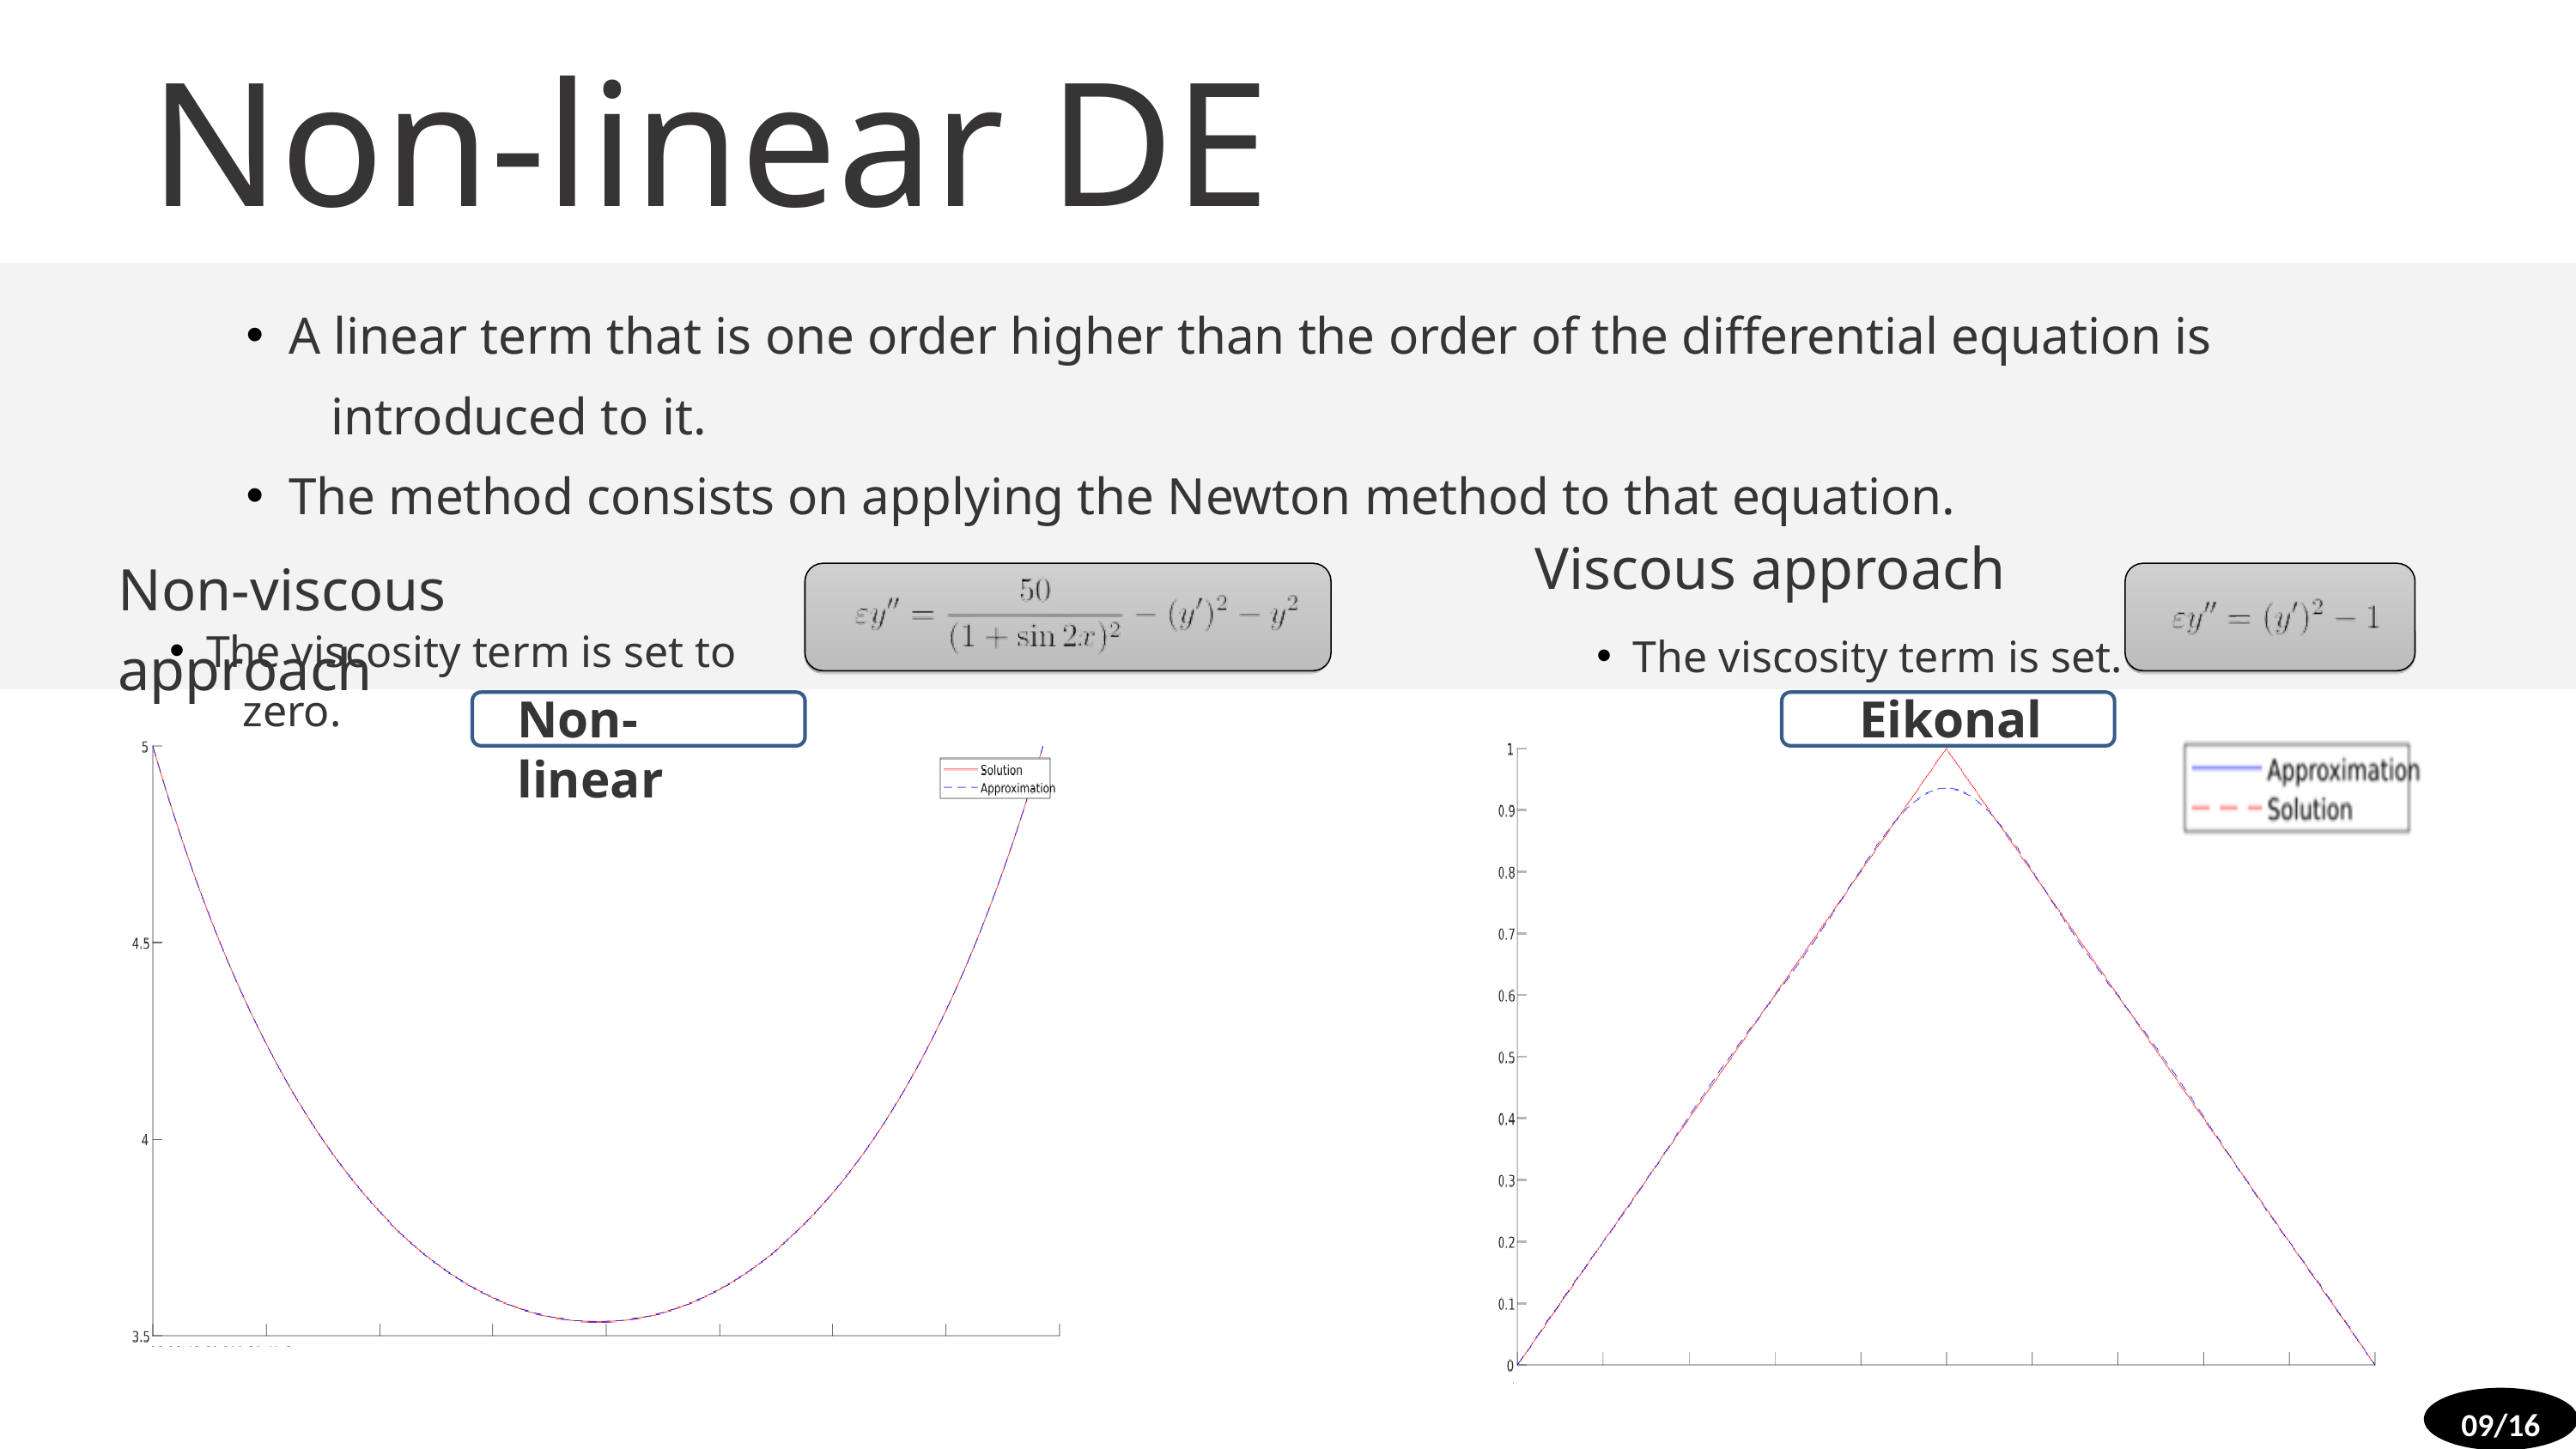

Non-linear DE
A linear term that is one order higher than the order of the differential equation is introduced to it.
The method consists on applying the Newton method to that equation.
Viscous approach
Non-viscous approach
The viscosity term is set to zero.
The viscosity term is set.
Non-linear
Eikonal
09/16